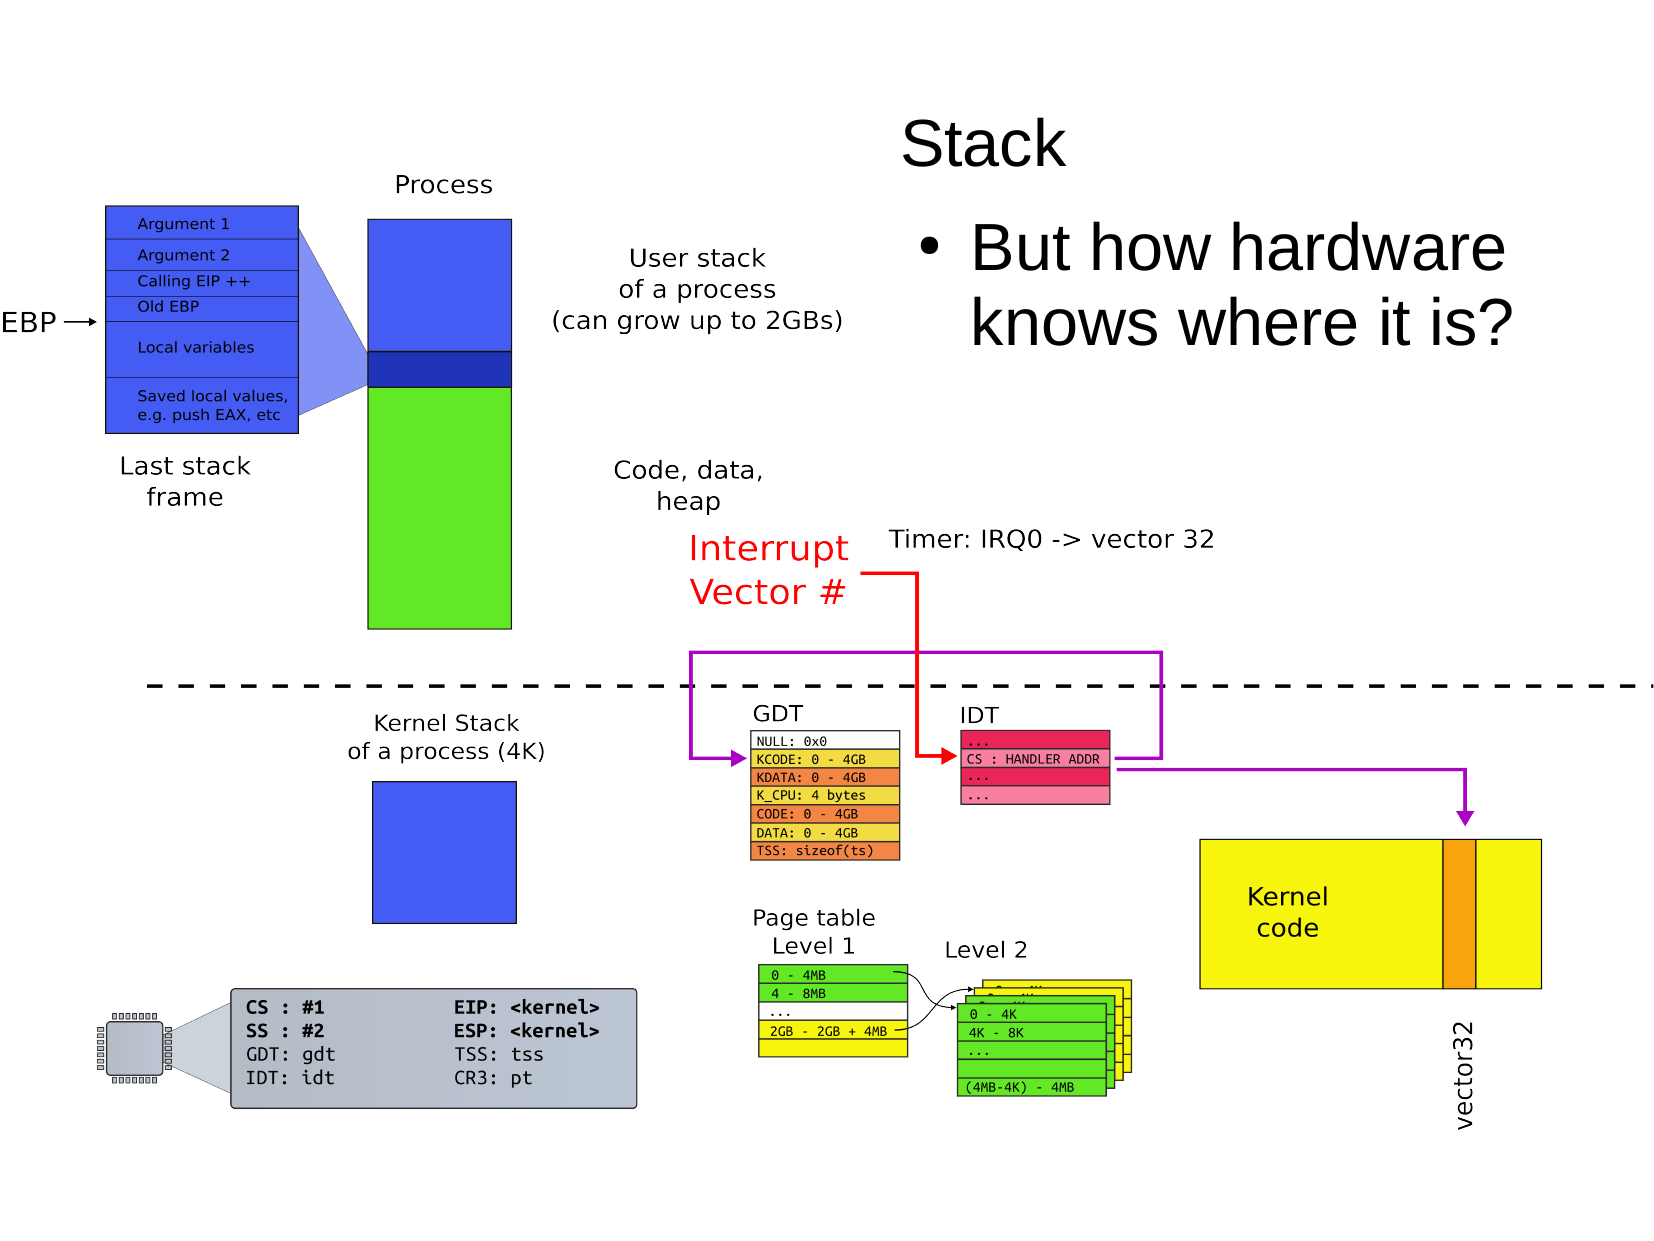

# Stack
But how hardware knows where it is?